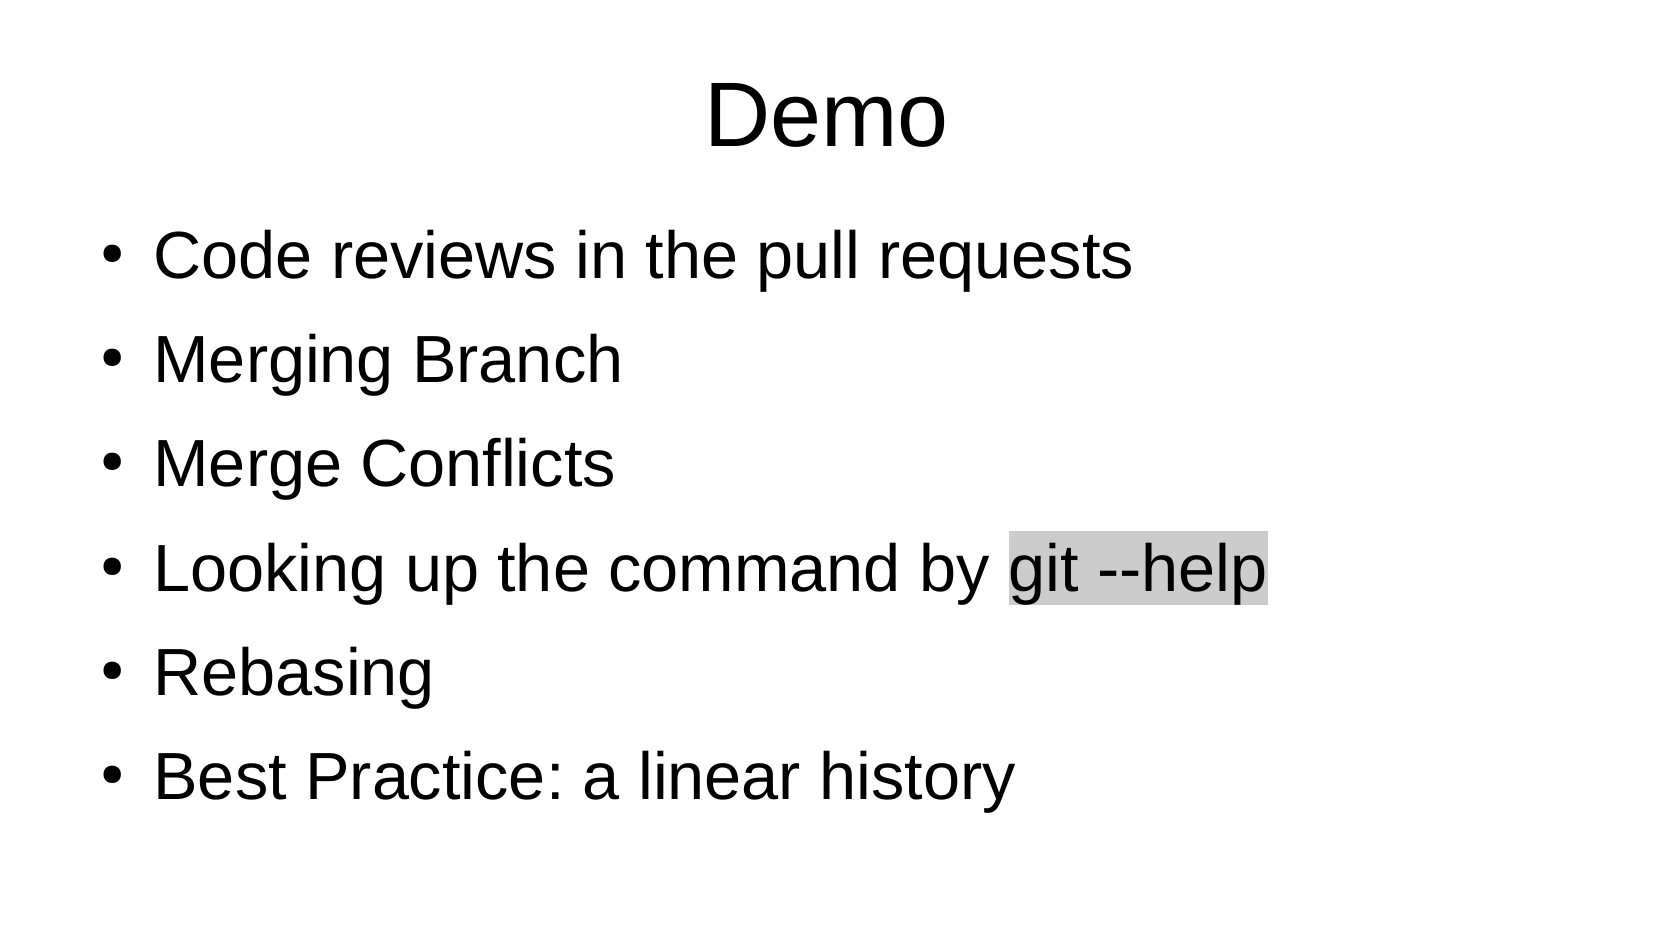

# Demo
Code reviews in the pull requests
Merging Branch
Merge Conflicts
Looking up the command by git --help
Rebasing
Best Practice: a linear history